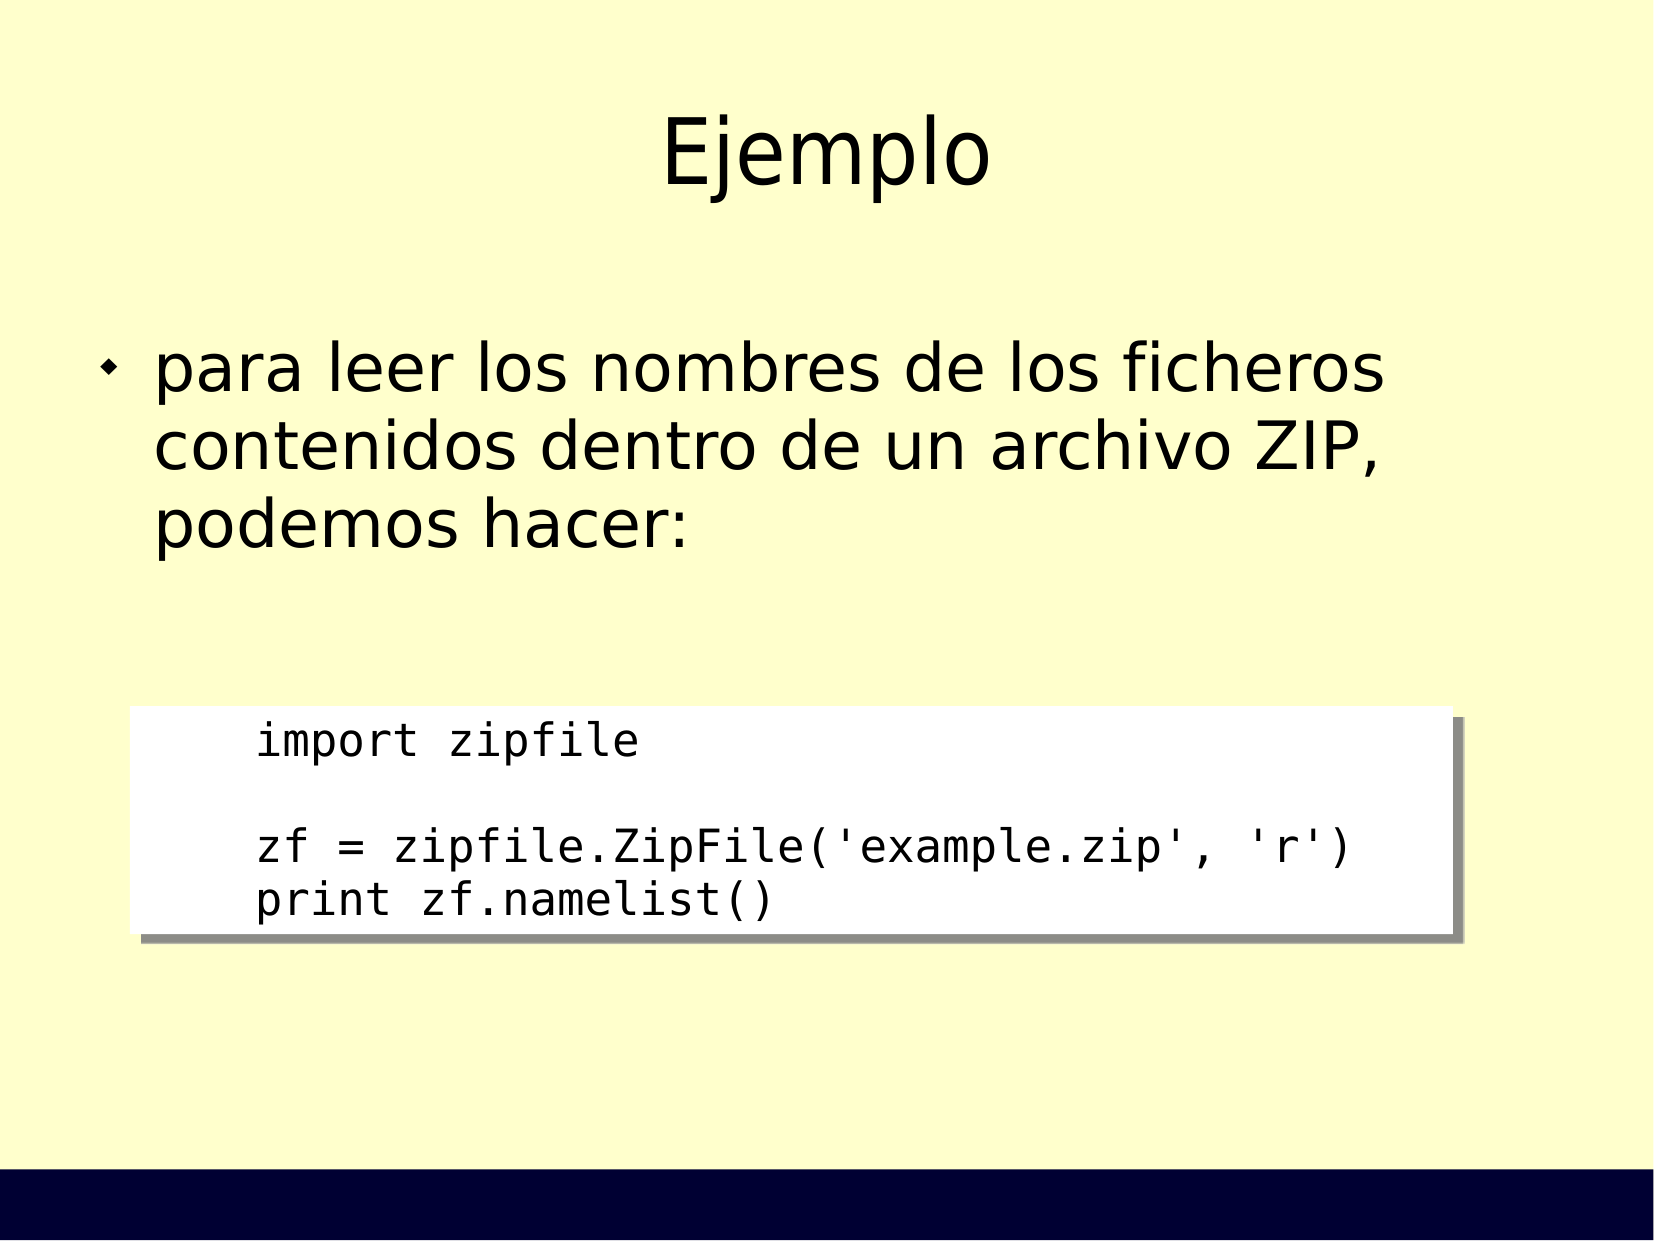

# Ejemplo
para leer los nombres de los ficheros contenidos dentro de un archivo ZIP, podemos hacer:
 import zipfile
 zf = zipfile.ZipFile('example.zip', 'r')
 print zf.namelist()